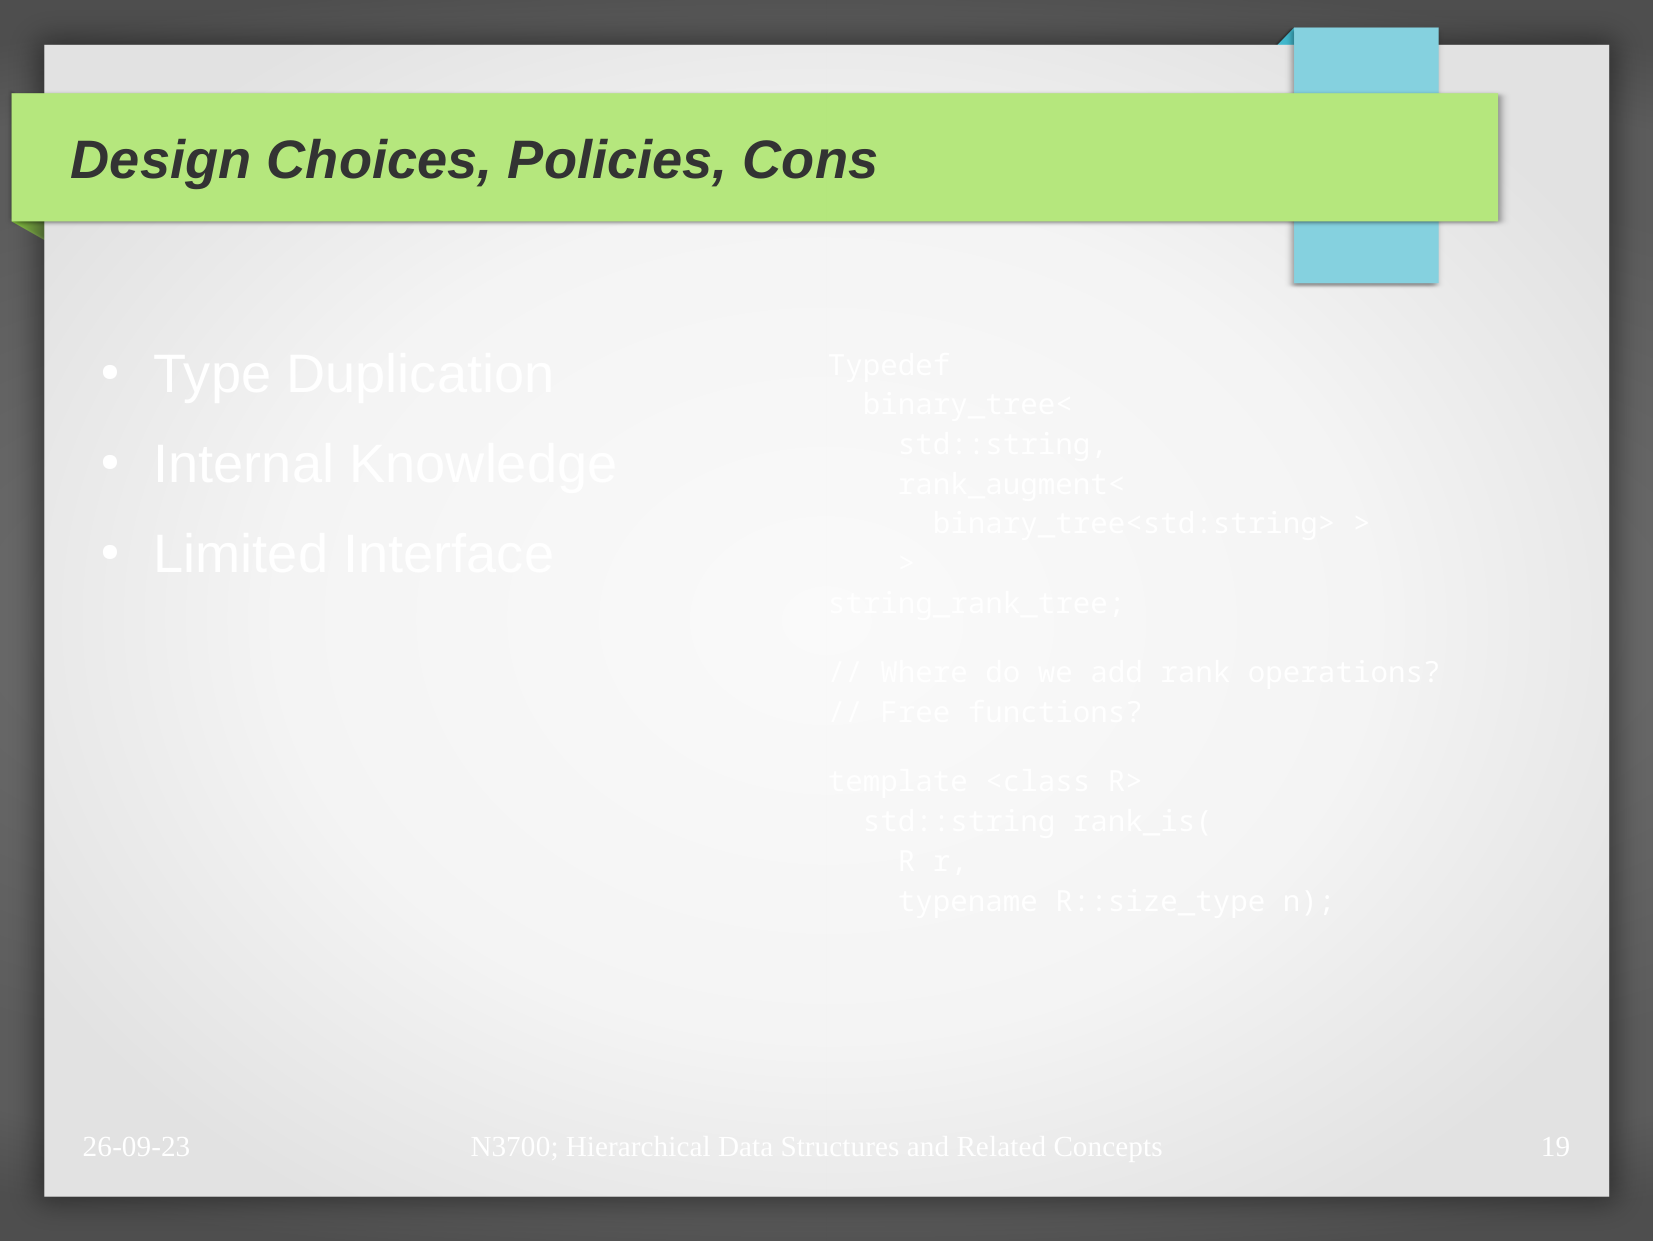

# Design Choices, Policies, Cons
Type Duplication
Internal Knowledge
Limited Interface
Typedef
 binary_tree<
 std::string,
 rank_augment<
 binary_tree<std:string> >
 >
string_rank_tree;
// Where do we add rank operations?
// Free functions?
template <class R>
 std::string rank_is(
 R r,
 typename R::size_type n);
N3700; Hierarchical Data Structures and Related Concepts
19